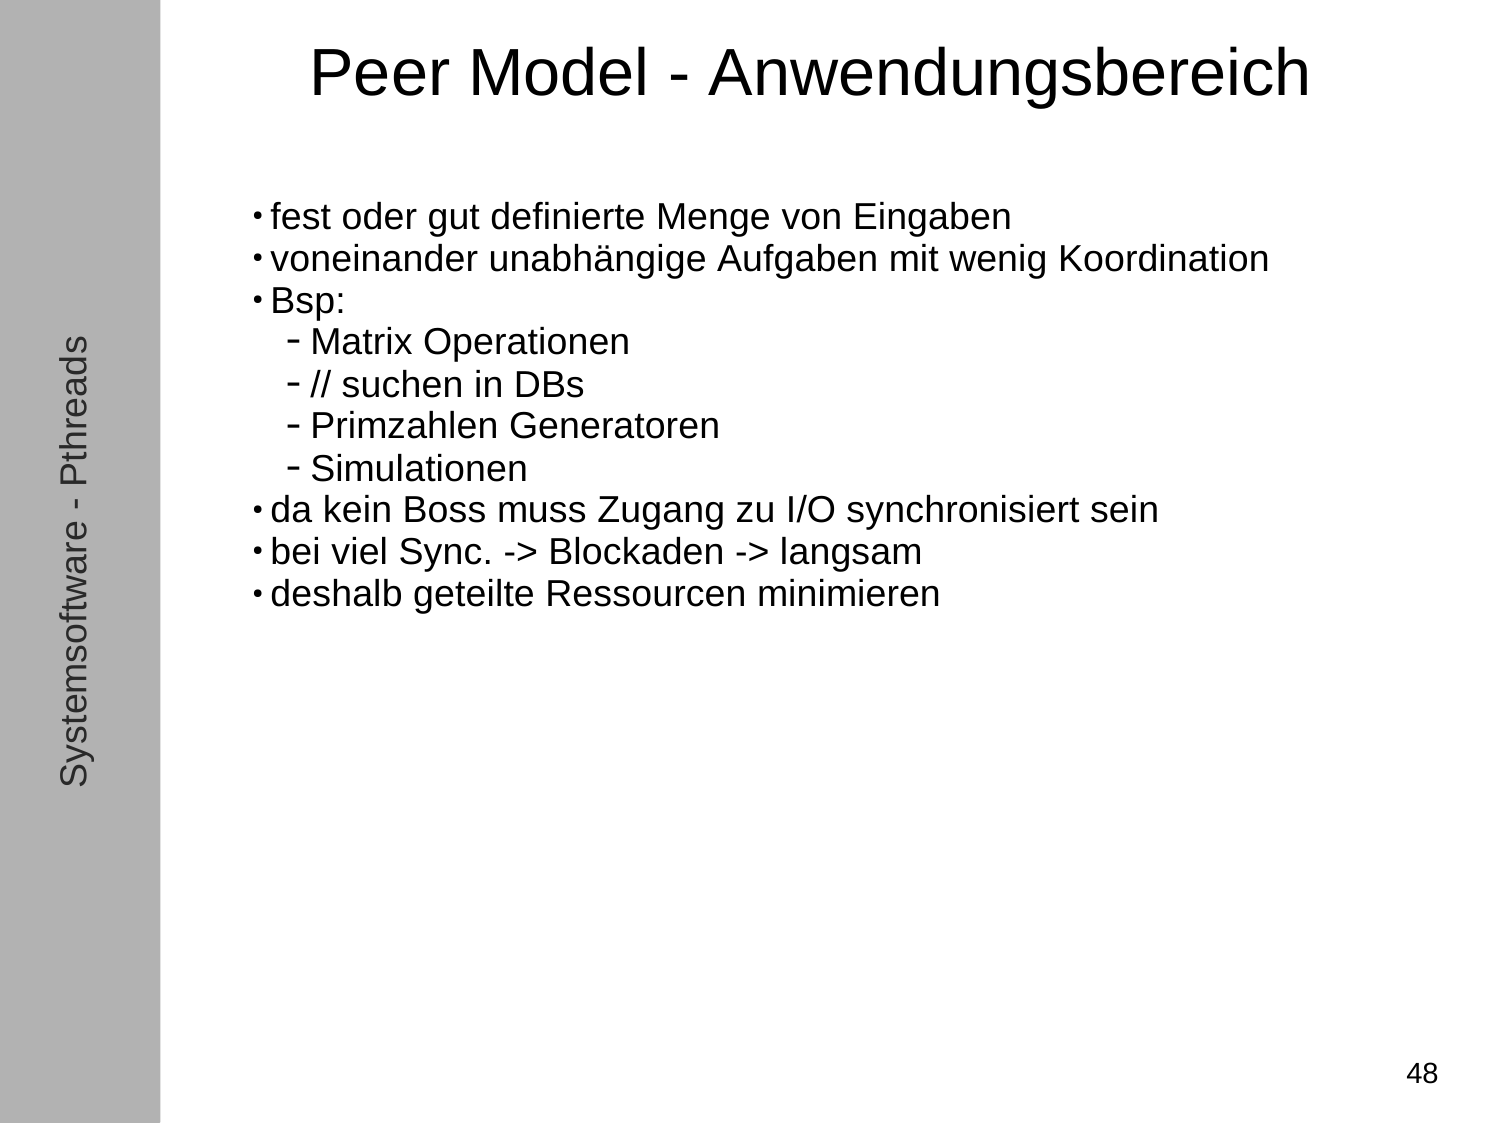

Peer Model - Anwendungsbereich
fest oder gut definierte Menge von Eingaben
voneinander unabhängige Aufgaben mit wenig Koordination
Bsp:
Matrix Operationen
// suchen in DBs
Primzahlen Generatoren
Simulationen
da kein Boss muss Zugang zu I/O synchronisiert sein
bei viel Sync. -> Blockaden -> langsam
deshalb geteilte Ressourcen minimieren
Systemsoftware - Pthreads